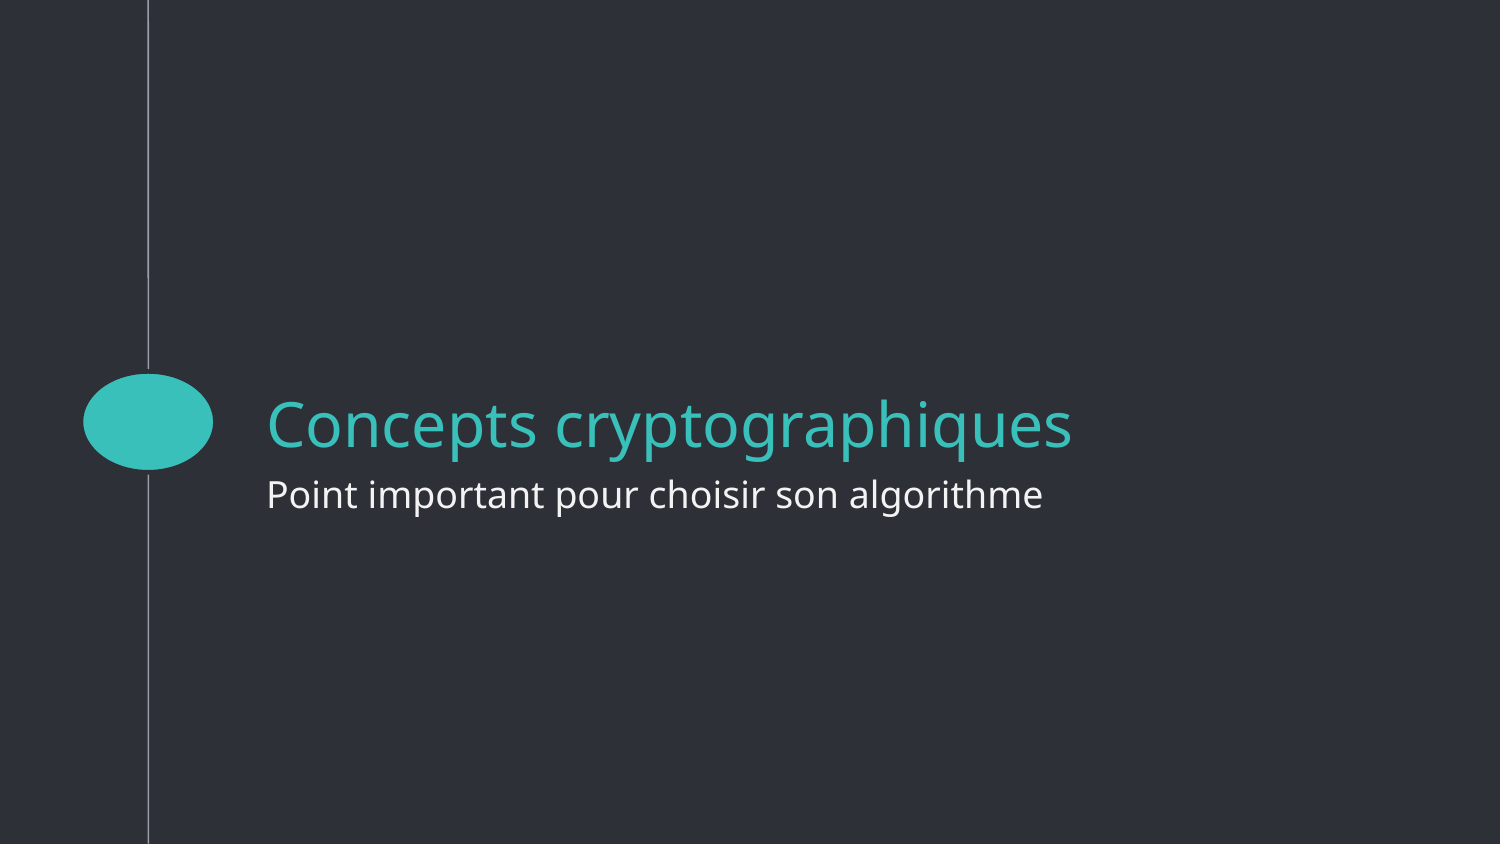

# Concepts cryptographiques
Point important pour choisir son algorithme